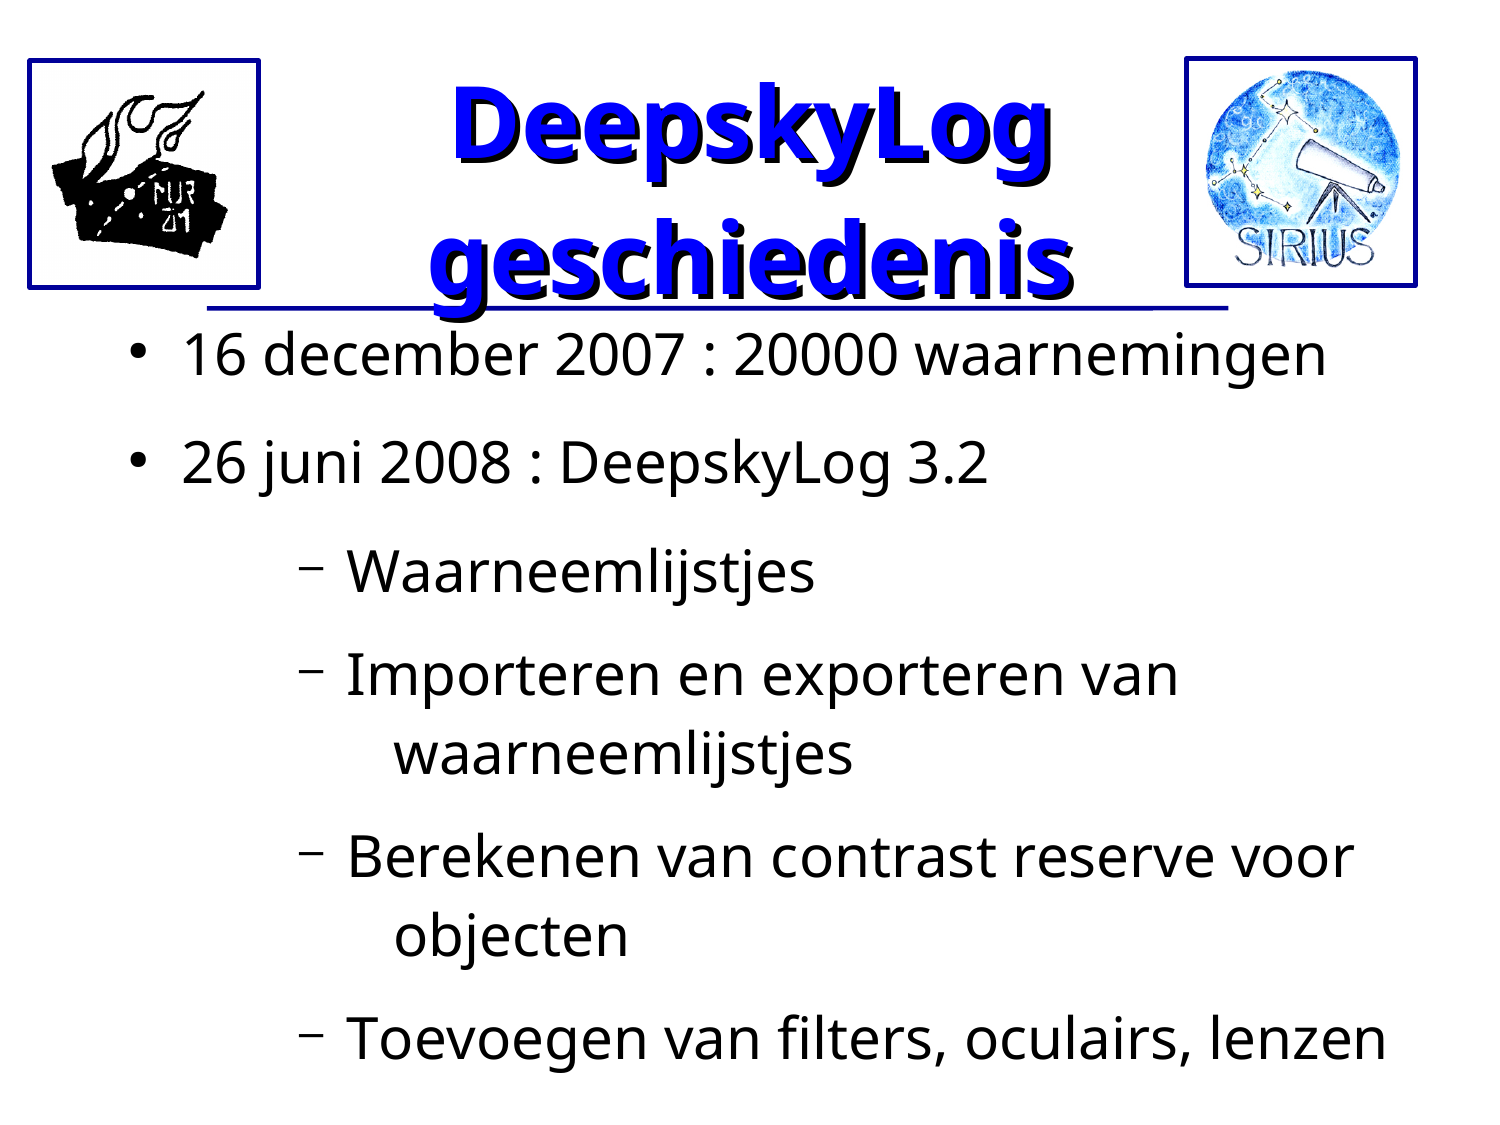

# DeepskyLog geschiedenis
16 december 2007 : 20000 waarnemingen
26 juni 2008 : DeepskyLog 3.2
Waarneemlijstjes
Importeren en exporteren van waarneemlijstjes
Berekenen van contrast reserve voor objecten
Toevoegen van filters, oculairs, lenzen